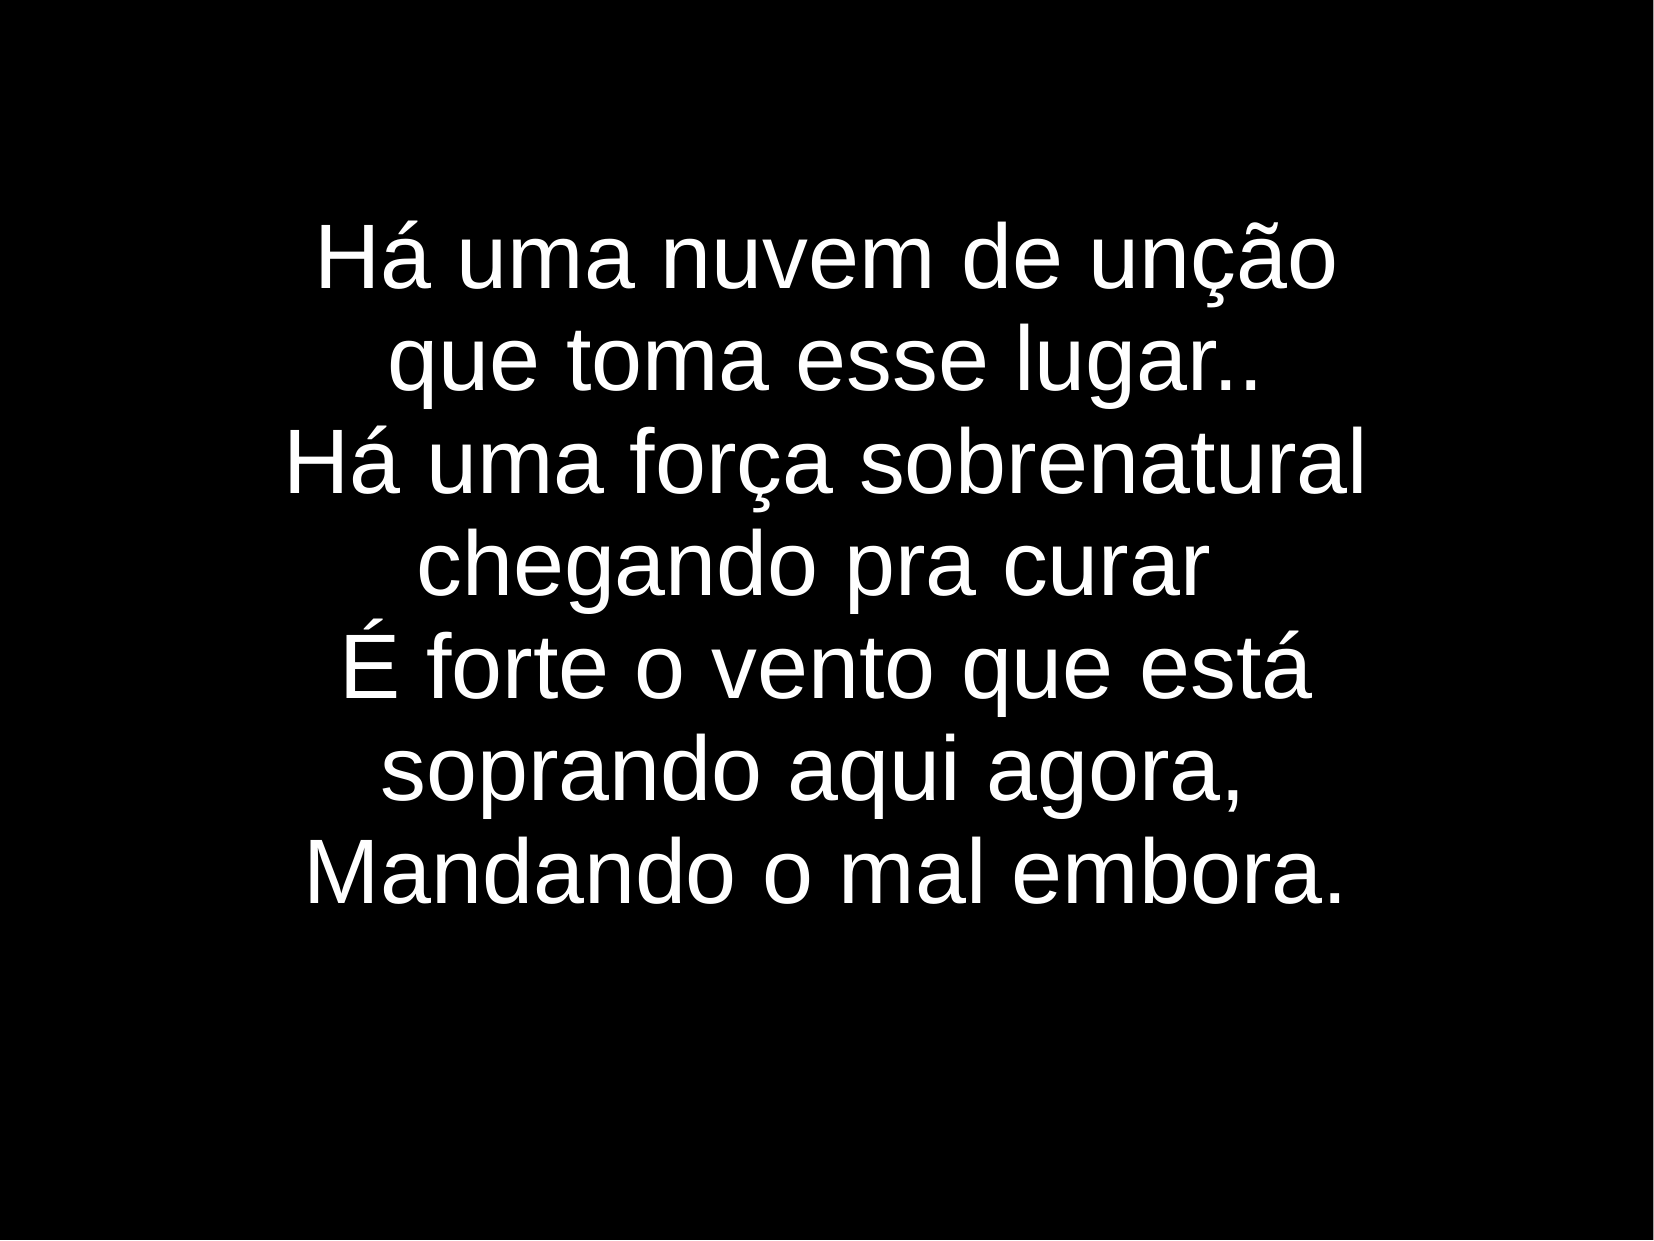

# Há uma nuvem de unção
que toma esse lugar..
Há uma força sobrenatural chegando pra curar
É forte o vento que está
soprando aqui agora,
Mandando o mal embora.